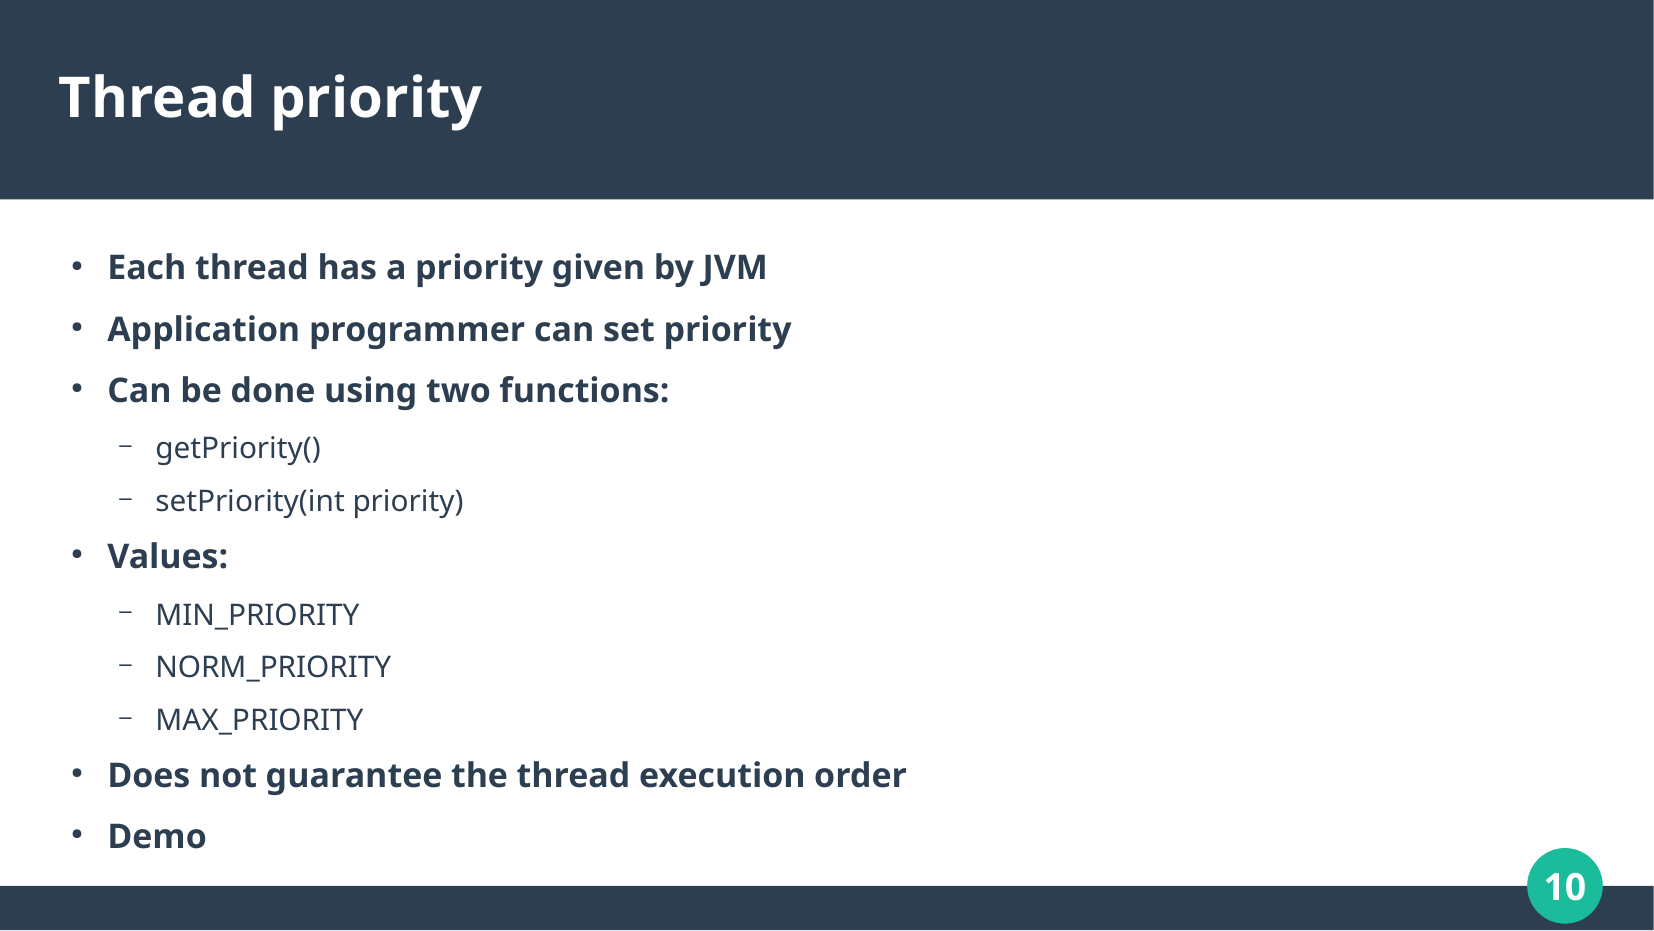

# Thread priority
Each thread has a priority given by JVM
Application programmer can set priority
Can be done using two functions:
getPriority()
setPriority(int priority)
Values:
MIN_PRIORITY
NORM_PRIORITY
MAX_PRIORITY
Does not guarantee the thread execution order
Demo